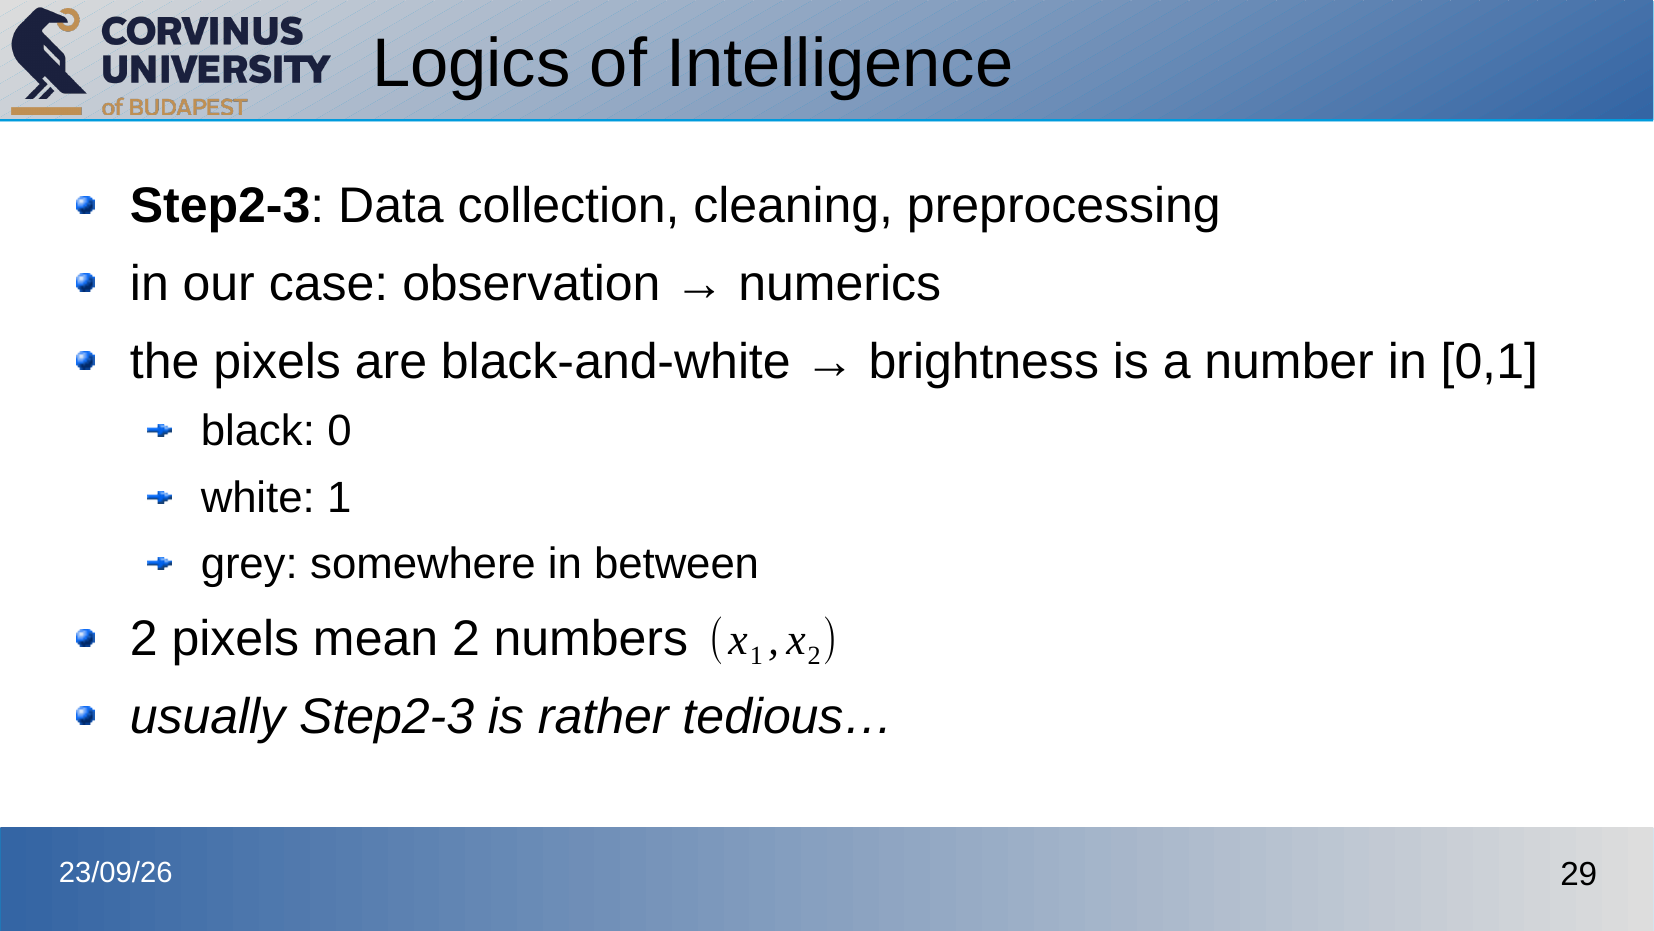

# Logics of Intelligence
Step2-3: Data collection, cleaning, preprocessing
in our case: observation → numerics
the pixels are black-and-white → brightness is a number in [0,1]
black: 0
white: 1
grey: somewhere in between
2 pixels mean 2 numbers
usually Step2-3 is rather tedious…